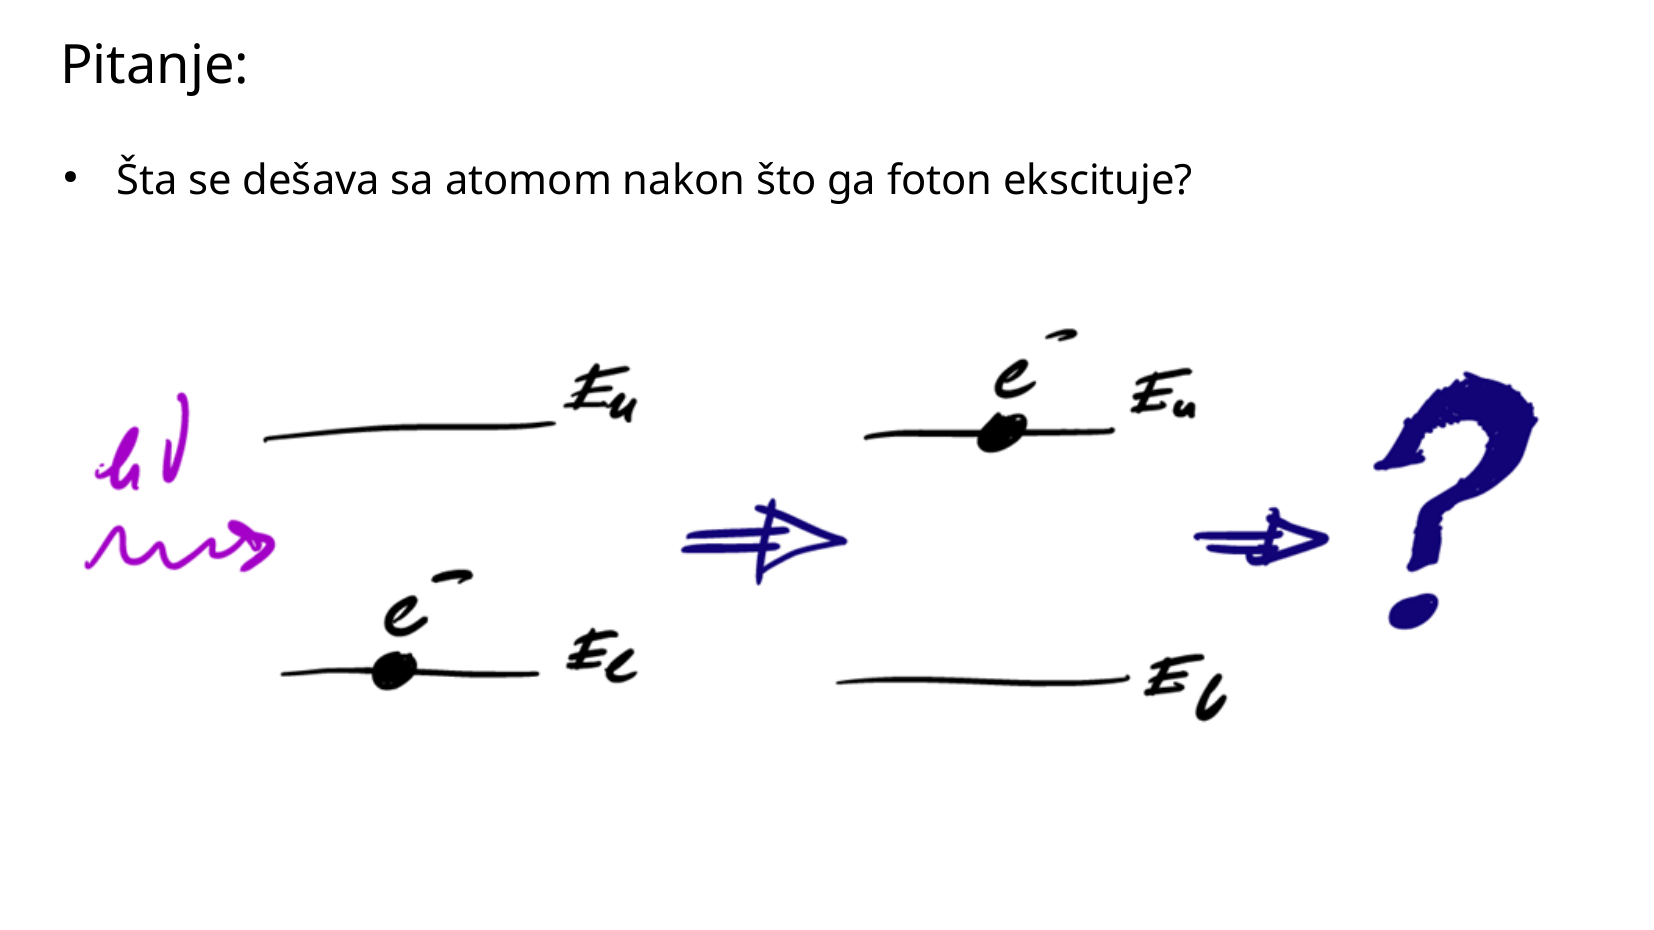

# Pitanje:
Šta se dešava sa atomom nakon što ga foton ekscituje?